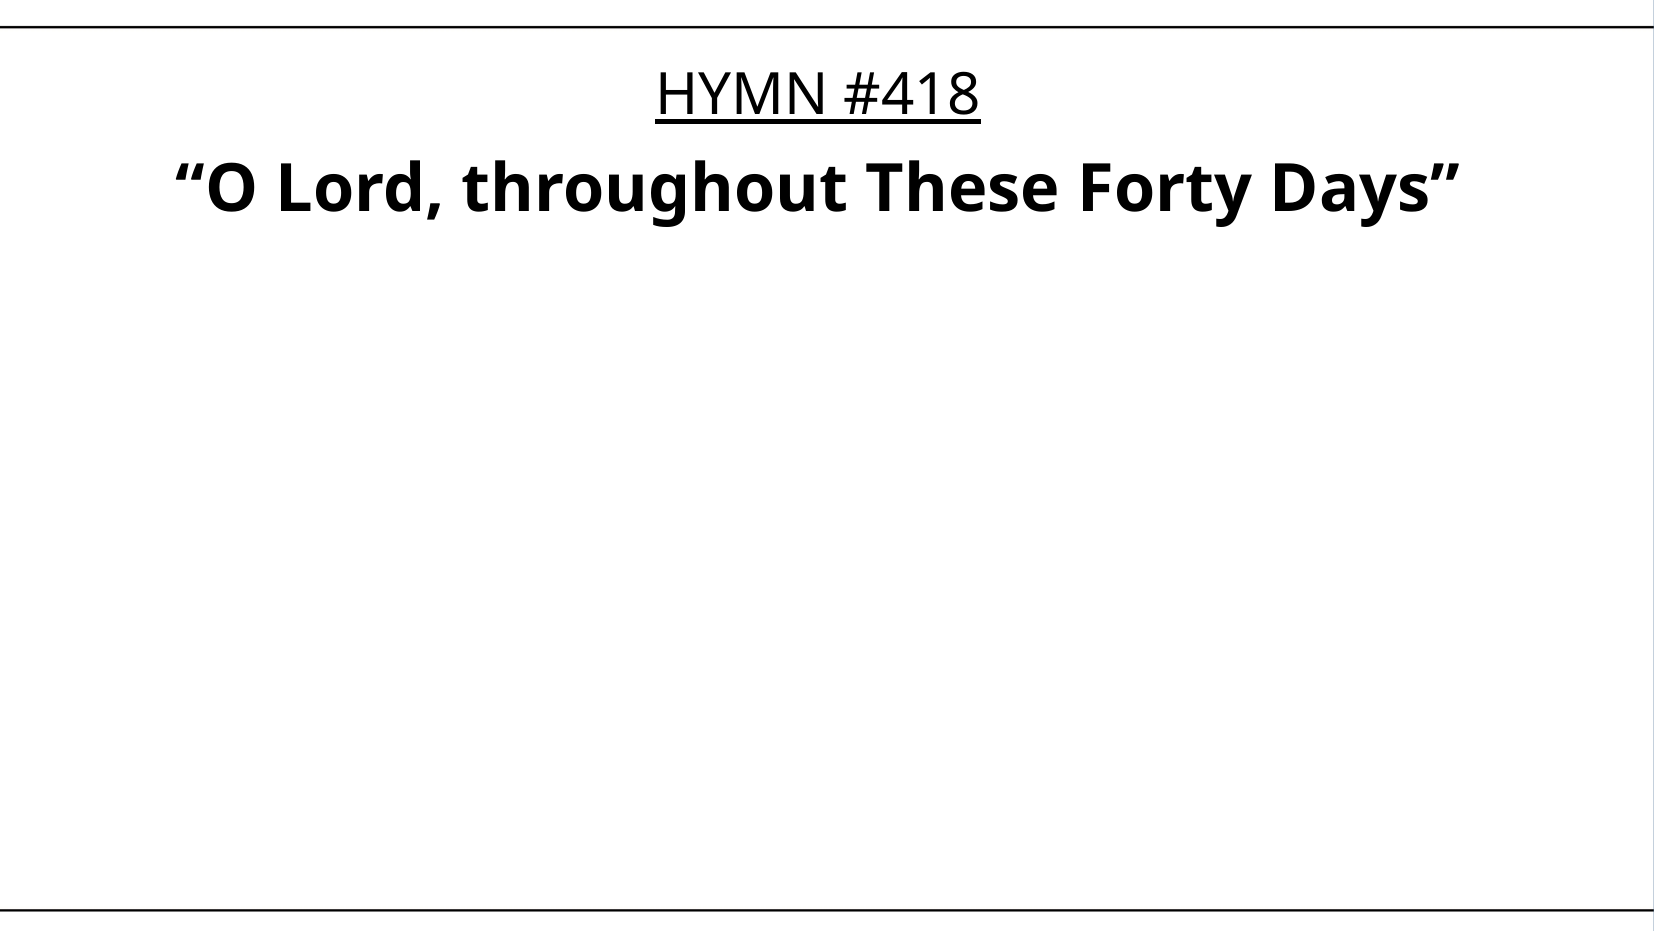

HYMN #418
“O Lord, throughout These Forty Days”